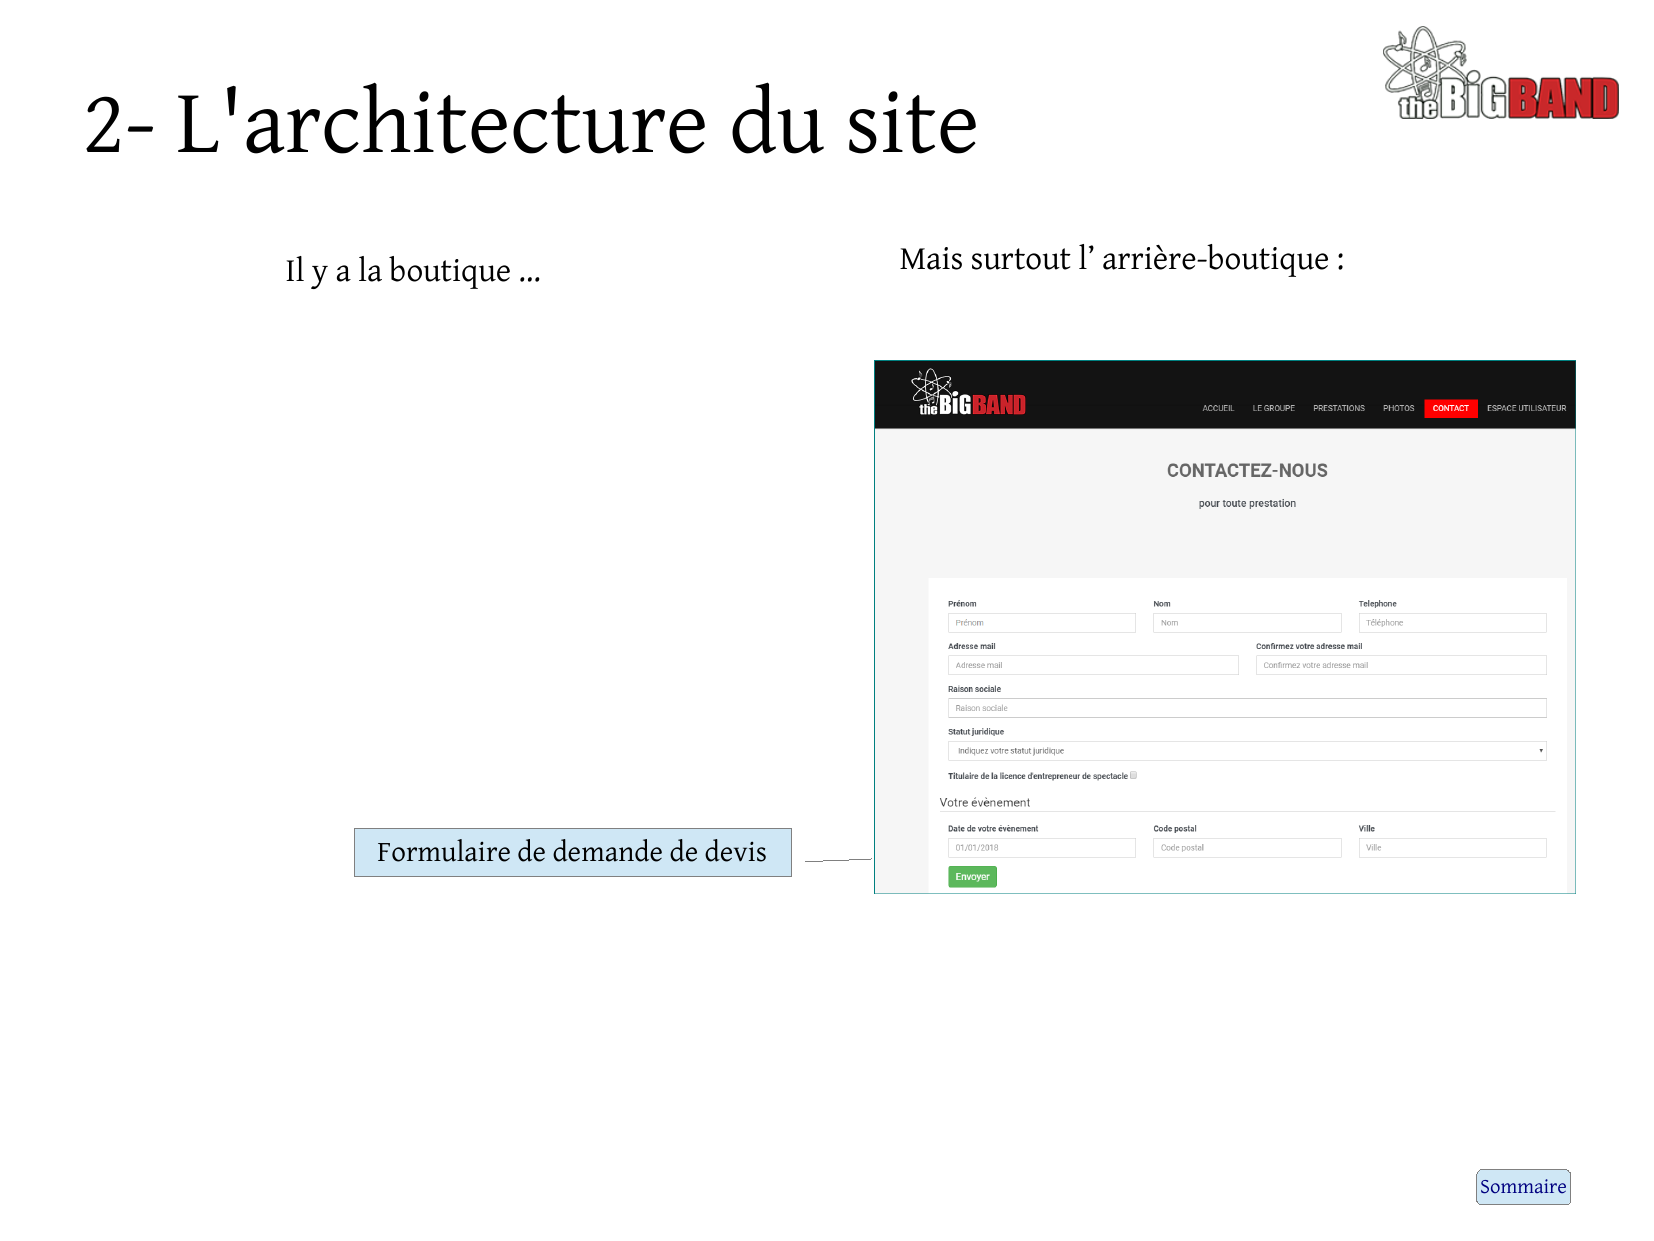

# 2- L'architecture du site
Mais surtout l’ arrière-boutique :
Il y a la boutique ...
Formulaire de demande de devis
Sommaire